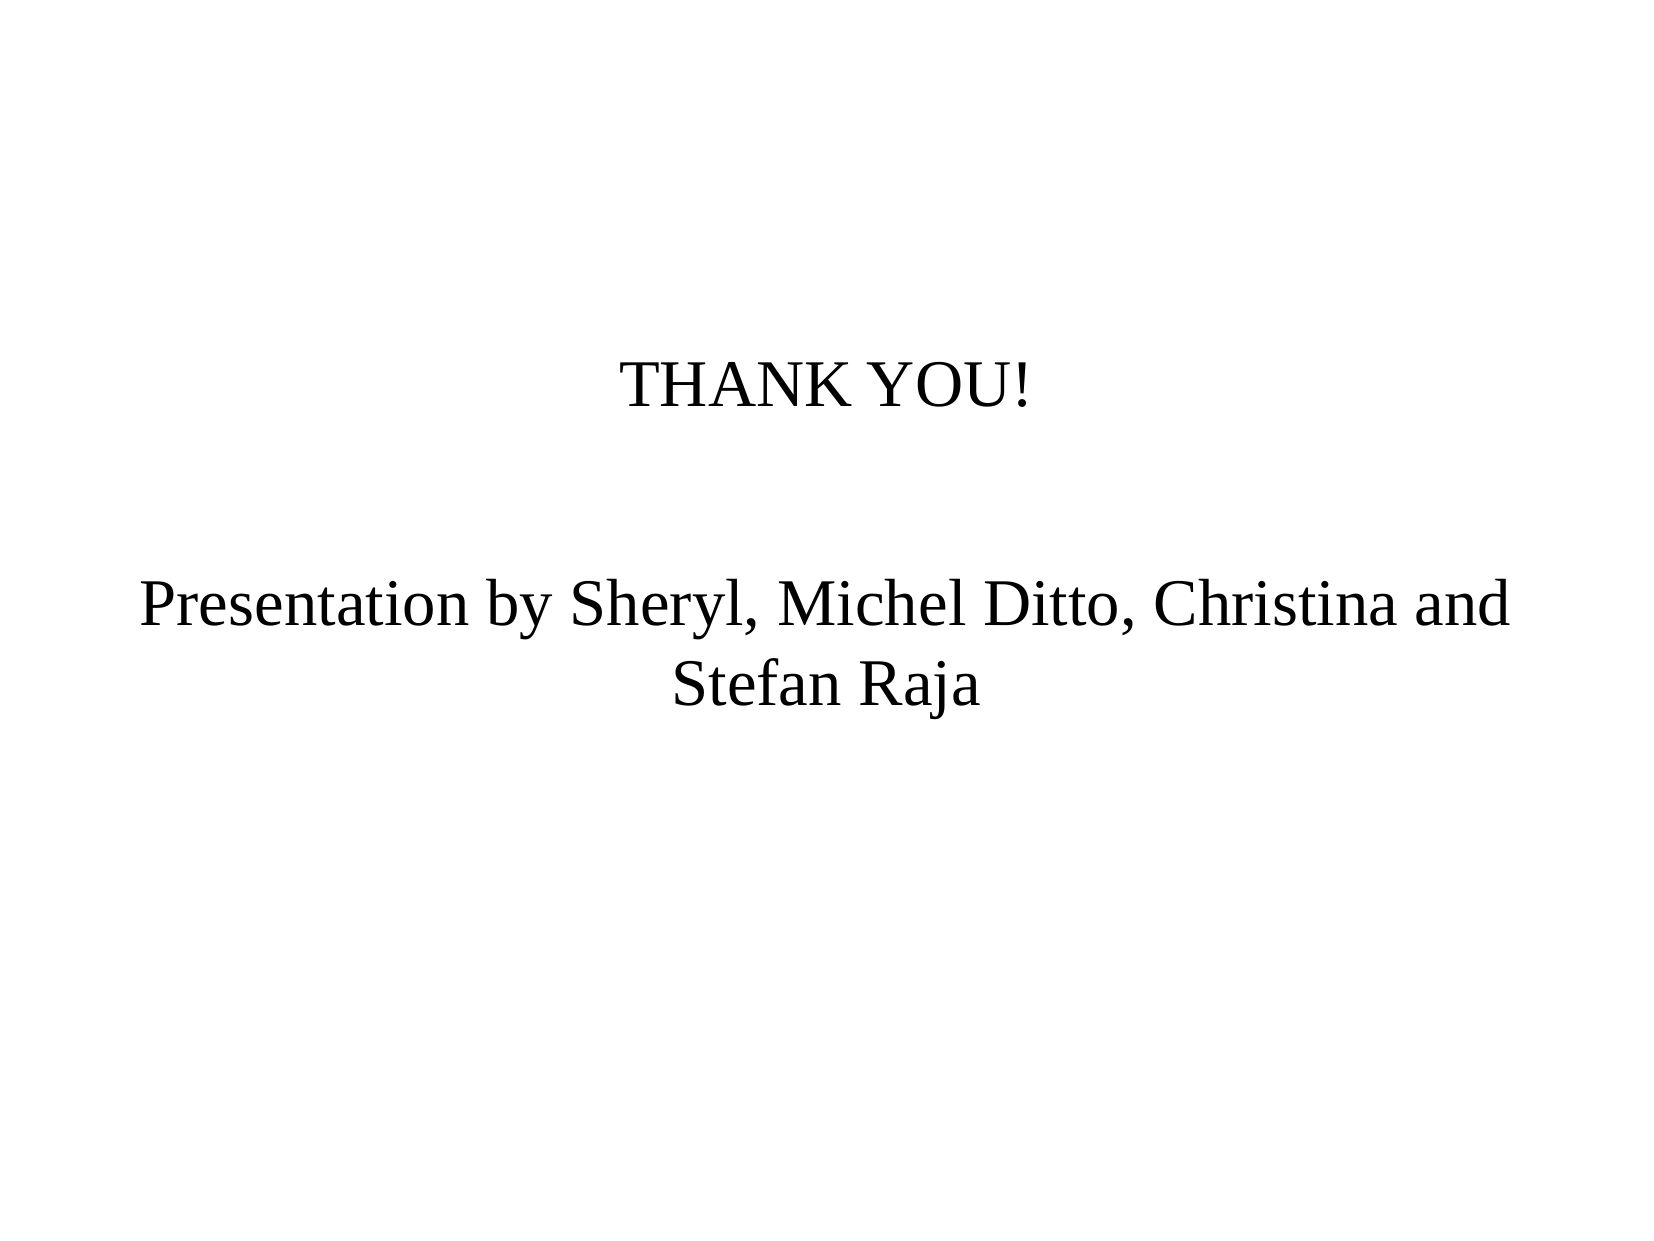

# THANK YOU!
Presentation by Sheryl, Michel Ditto, Christina and Stefan Raja